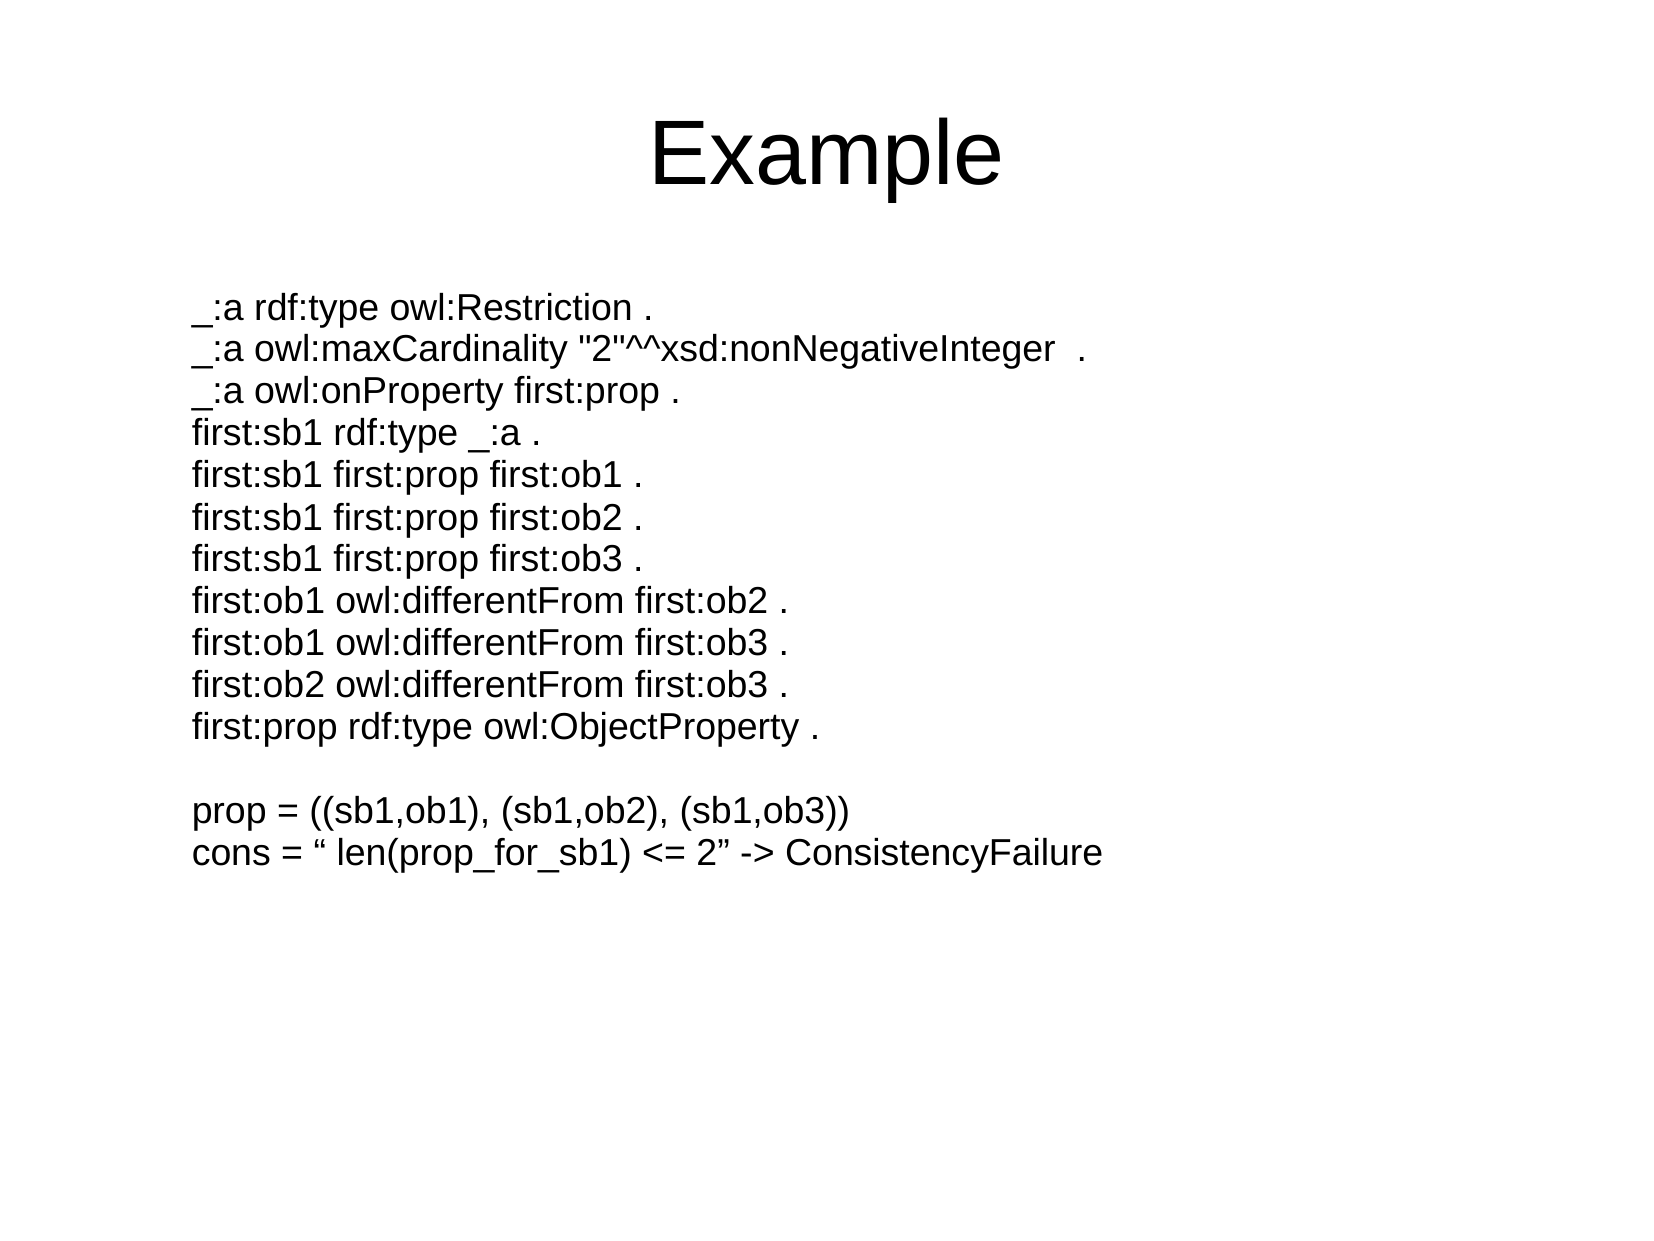

# Example
_:a rdf:type owl:Restriction .
_:a owl:maxCardinality "2"^^xsd:nonNegativeInteger .
_:a owl:onProperty first:prop .
first:sb1 rdf:type _:a .
first:sb1 first:prop first:ob1 .
first:sb1 first:prop first:ob2 .
first:sb1 first:prop first:ob3 .
first:ob1 owl:differentFrom first:ob2 .
first:ob1 owl:differentFrom first:ob3 .
first:ob2 owl:differentFrom first:ob3 .
first:prop rdf:type owl:ObjectProperty .
prop = ((sb1,ob1), (sb1,ob2), (sb1,ob3))
cons = “ len(prop_for_sb1) <= 2” -> ConsistencyFailure